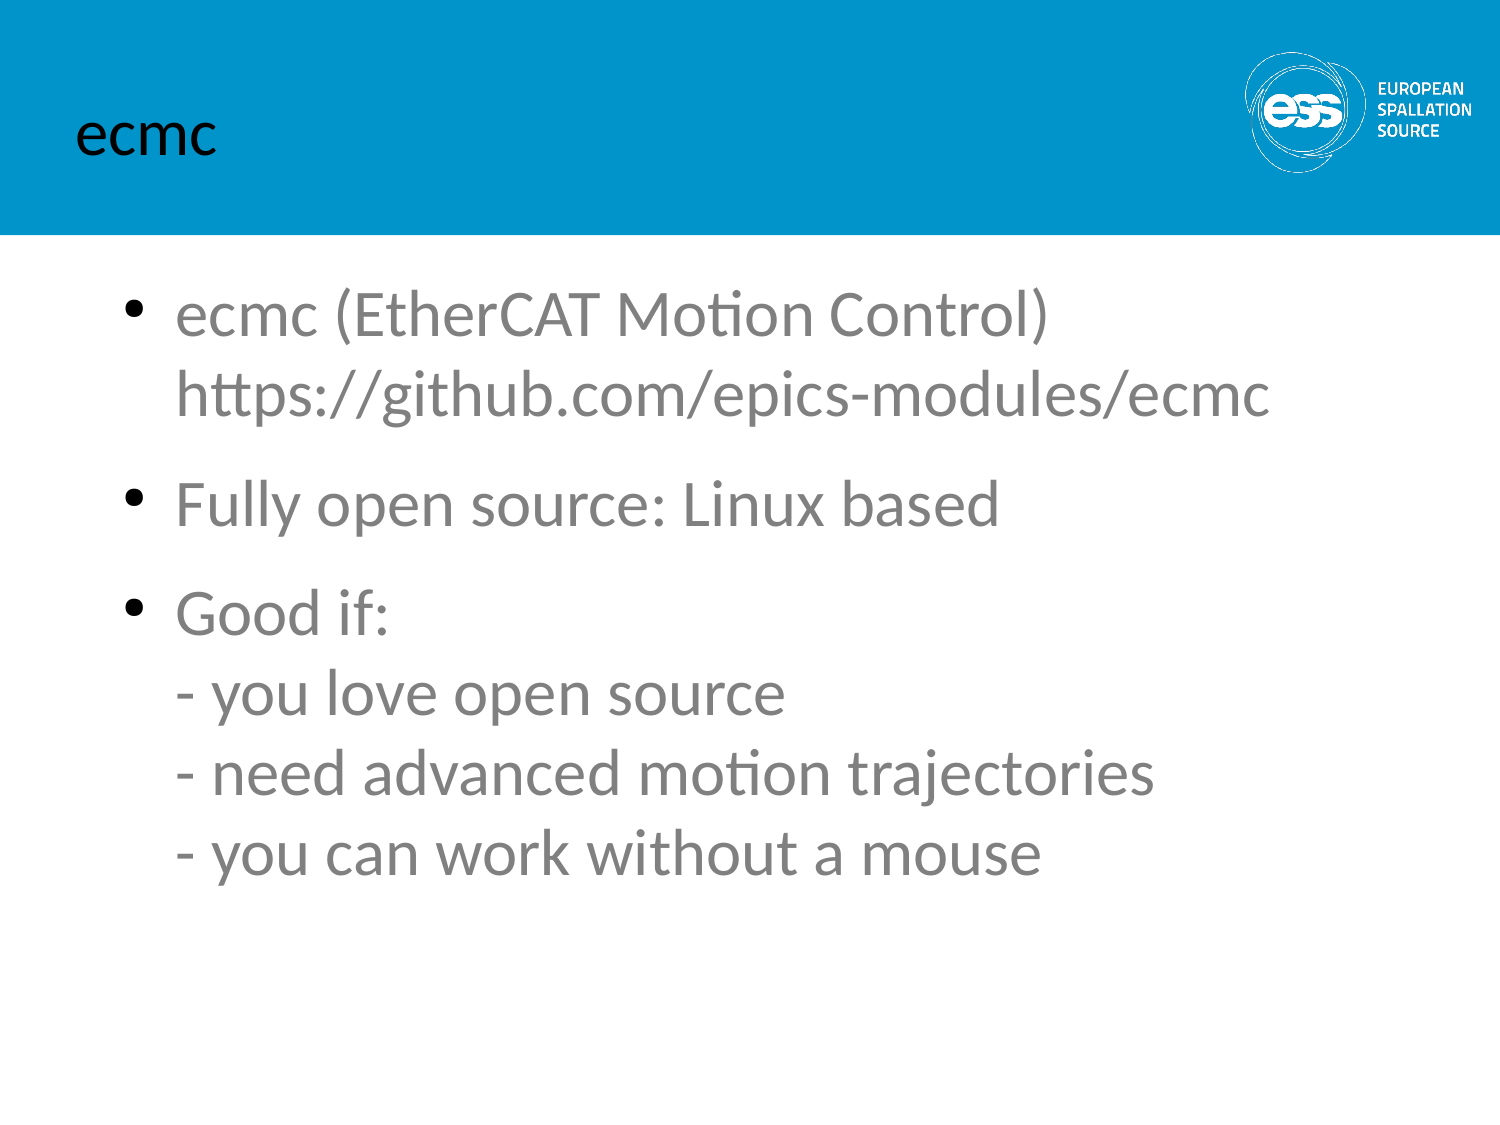

# ecmc
ecmc (EtherCAT Motion Control)
https://github.com/epics-modules/ecmc
Fully open source: Linux based
Good if:
- you love open source
- need advanced motion trajectories
- you can work without a mouse